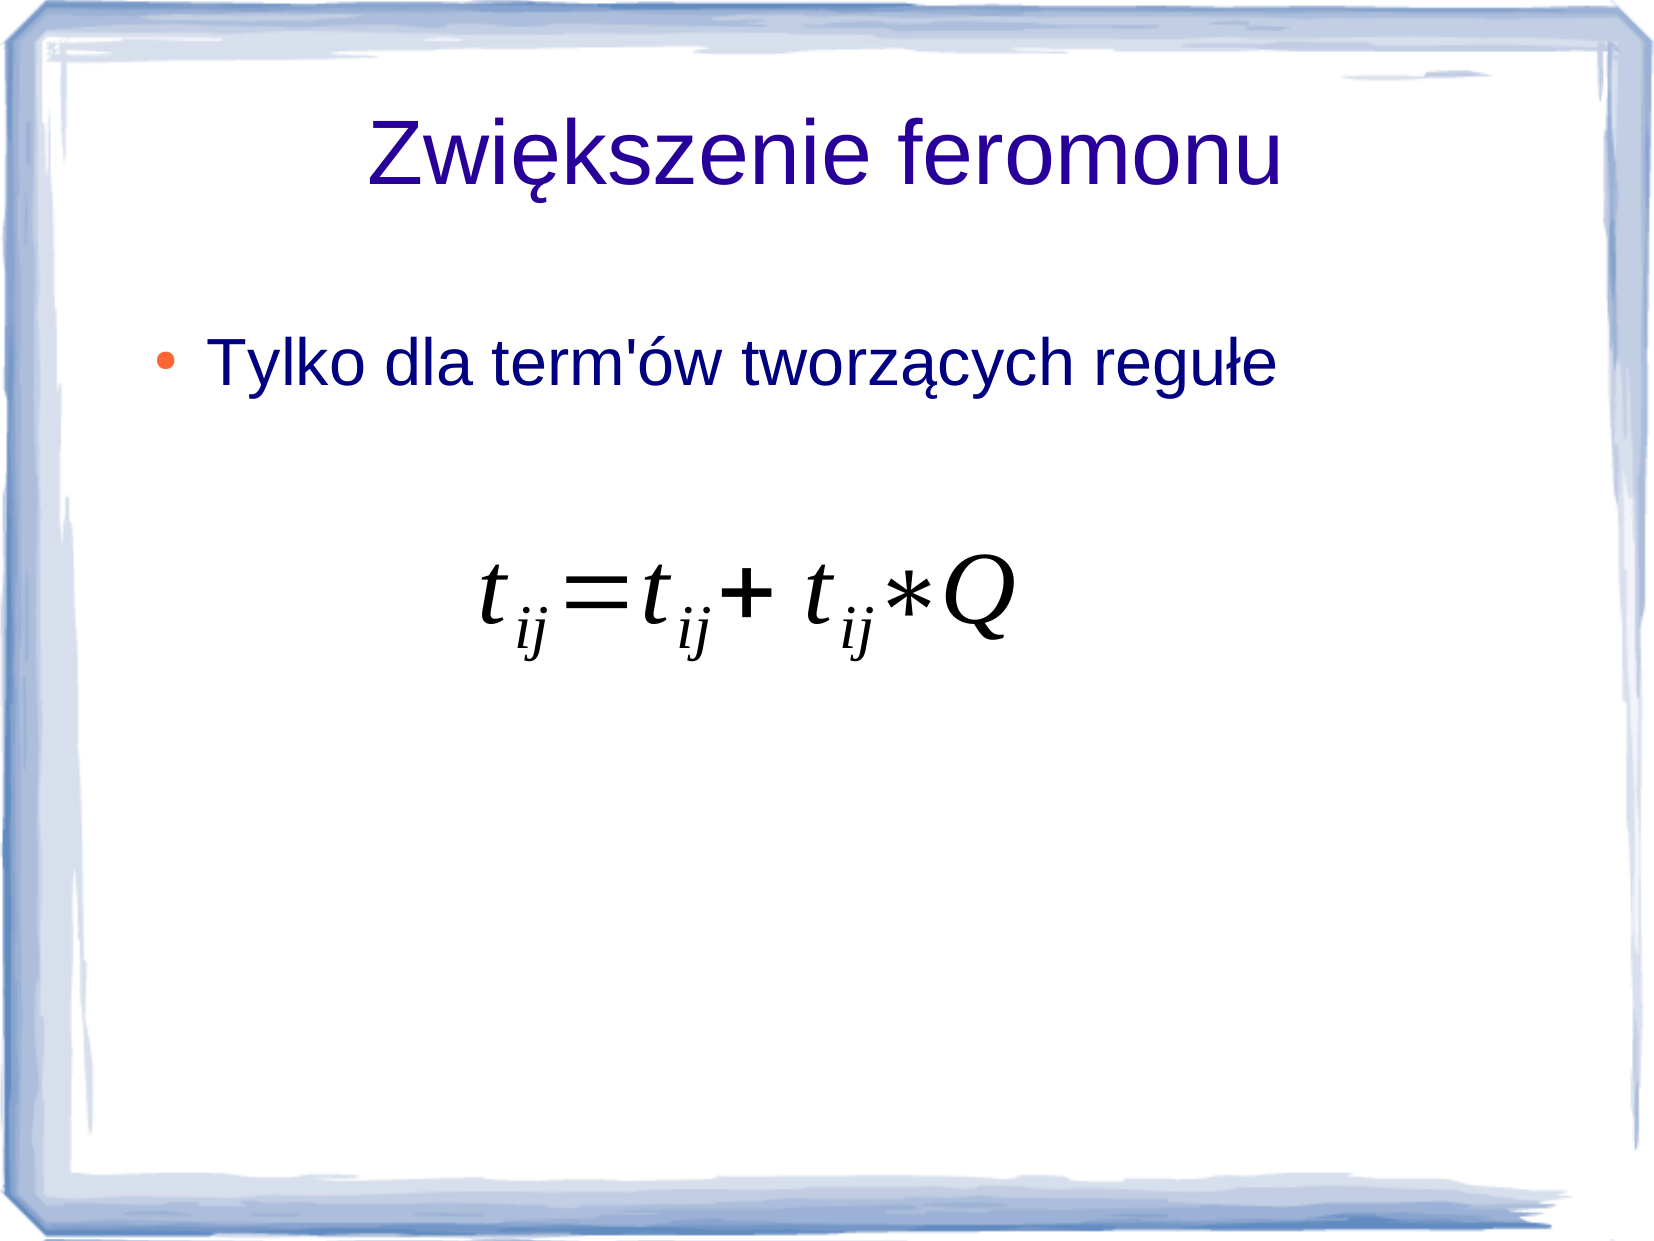

# Zwiększenie feromonu
Tylko dla term'ów tworzących regułe